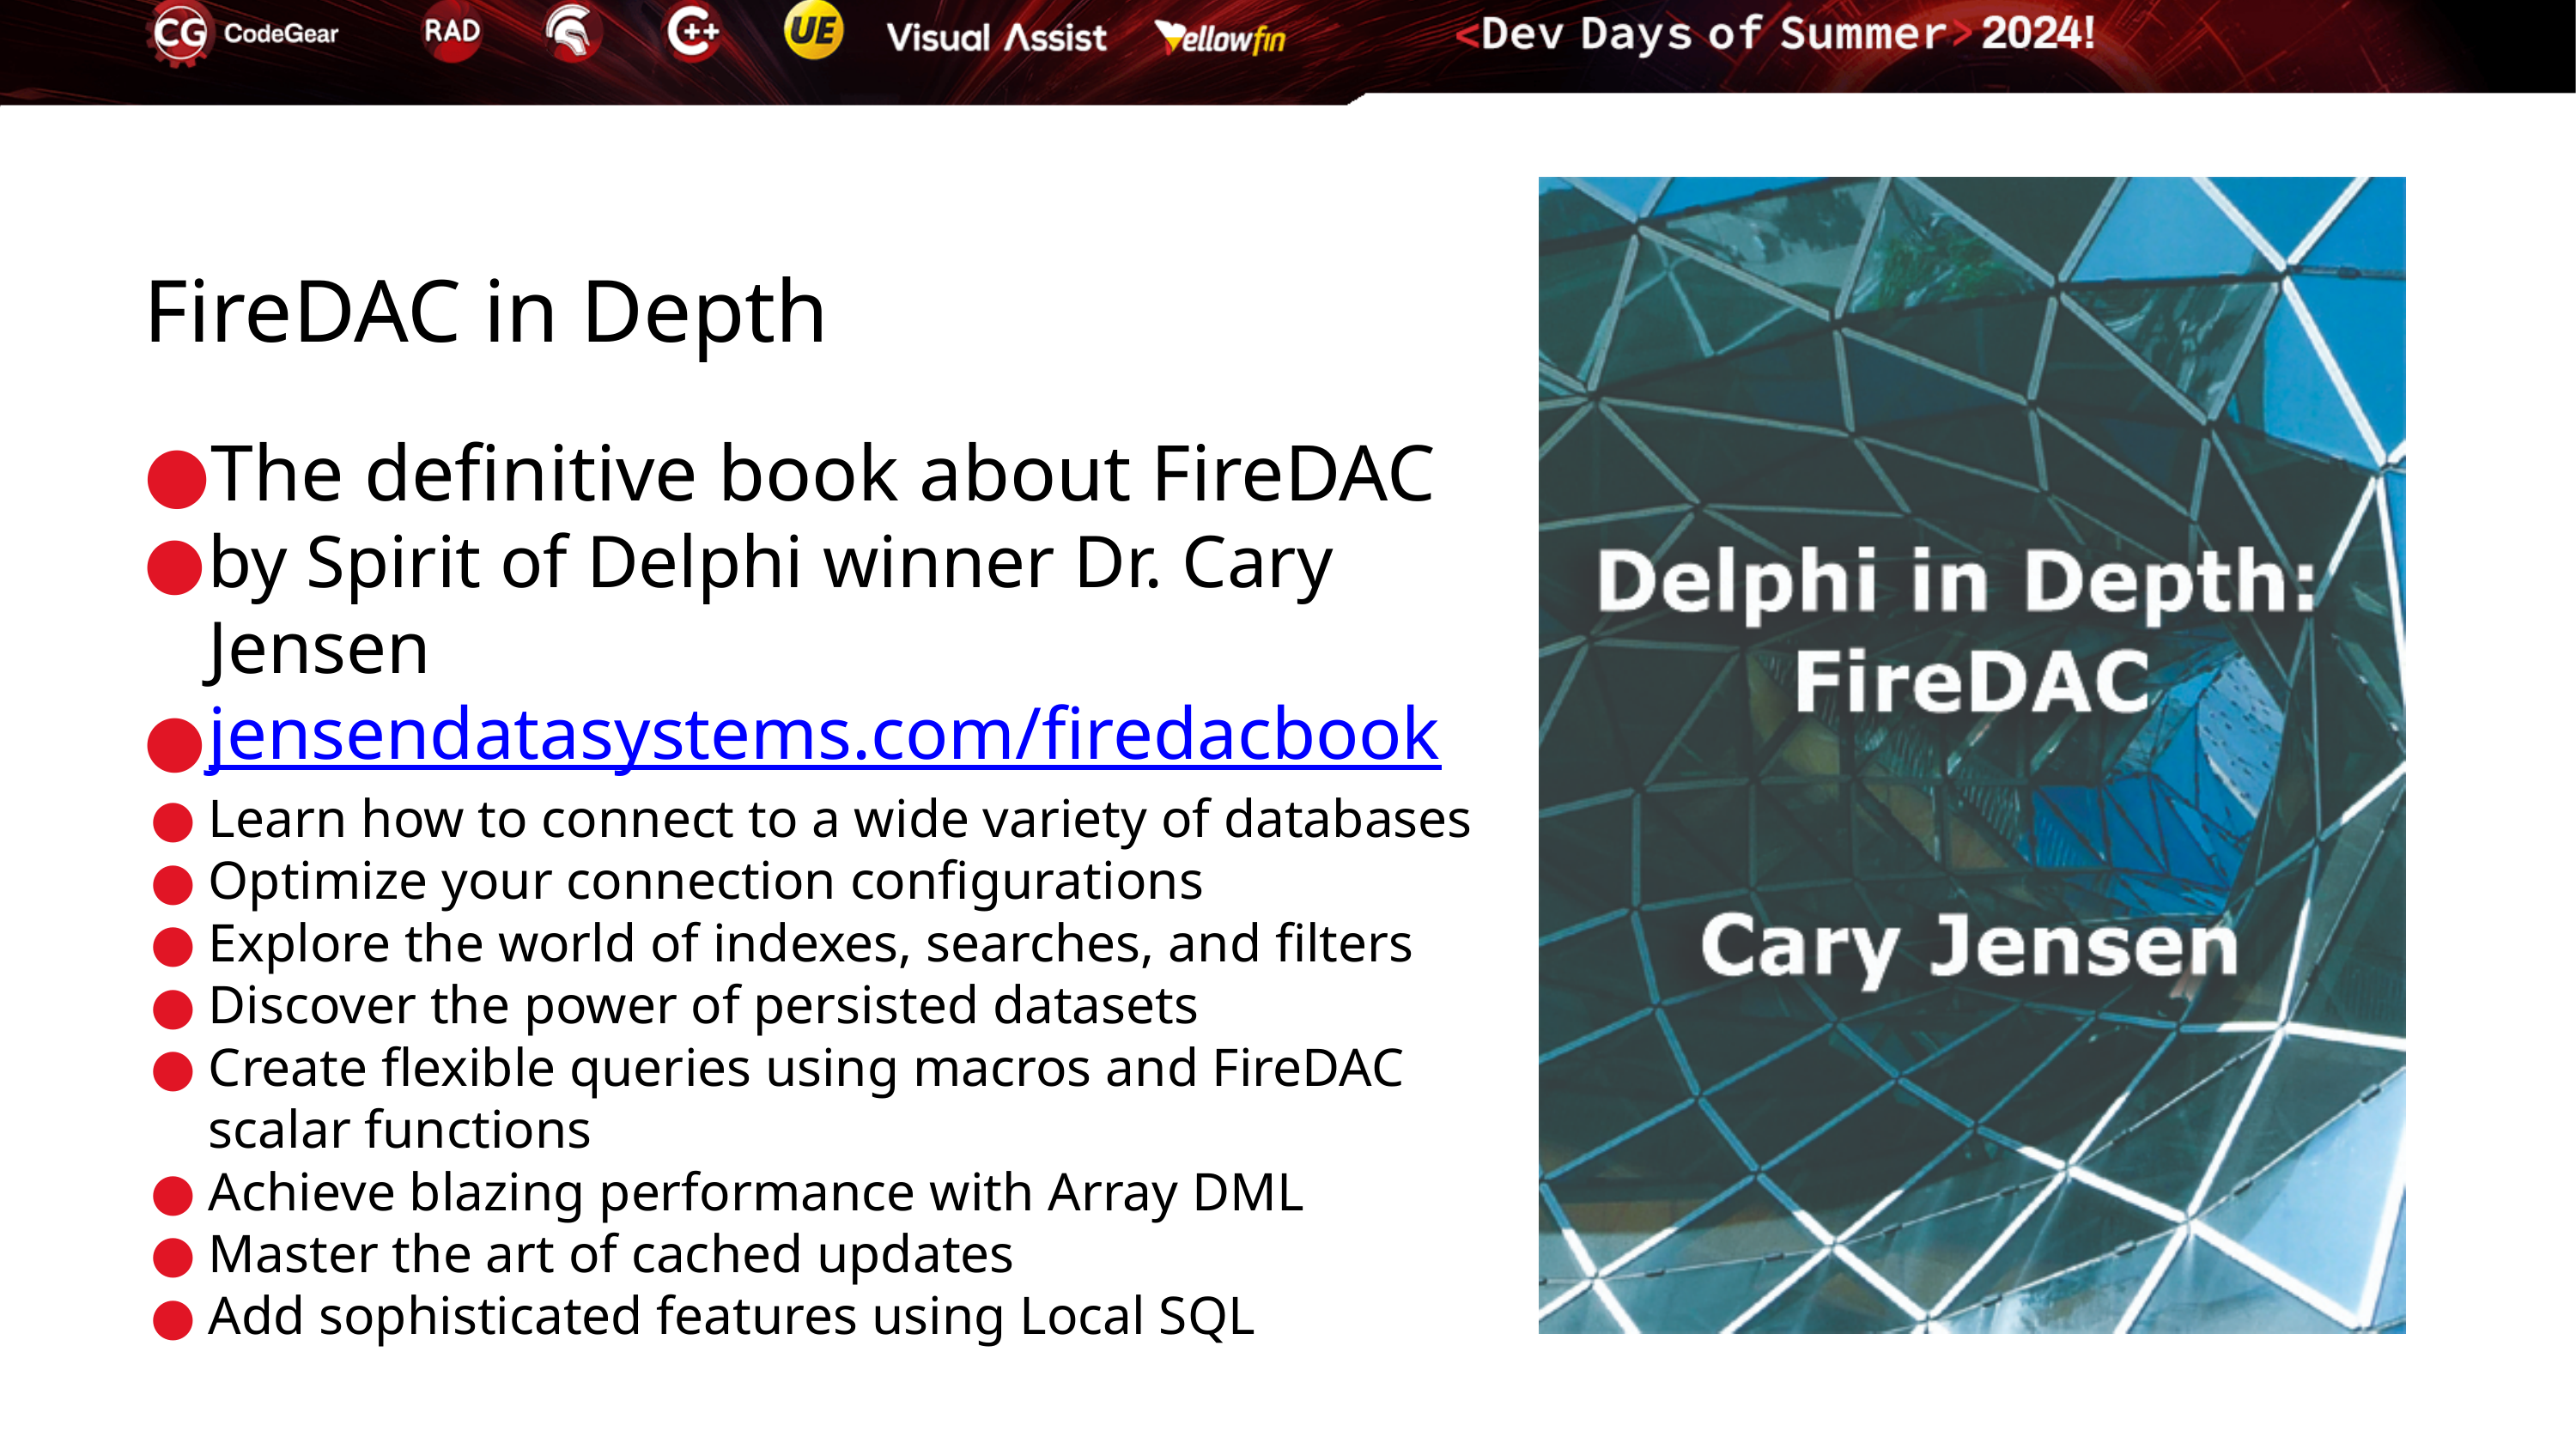

# FireDAC in Depth
The definitive book about FireDAC
by Spirit of Delphi winner Dr. Cary Jensen
jensendatasystems.com/firedacbook
Learn how to connect to a wide variety of databases
Optimize your connection configurations
Explore the world of indexes, searches, and filters
Discover the power of persisted datasets
Create flexible queries using macros and FireDAC scalar functions
Achieve blazing performance with Array DML
Master the art of cached updates
Add sophisticated features using Local SQL